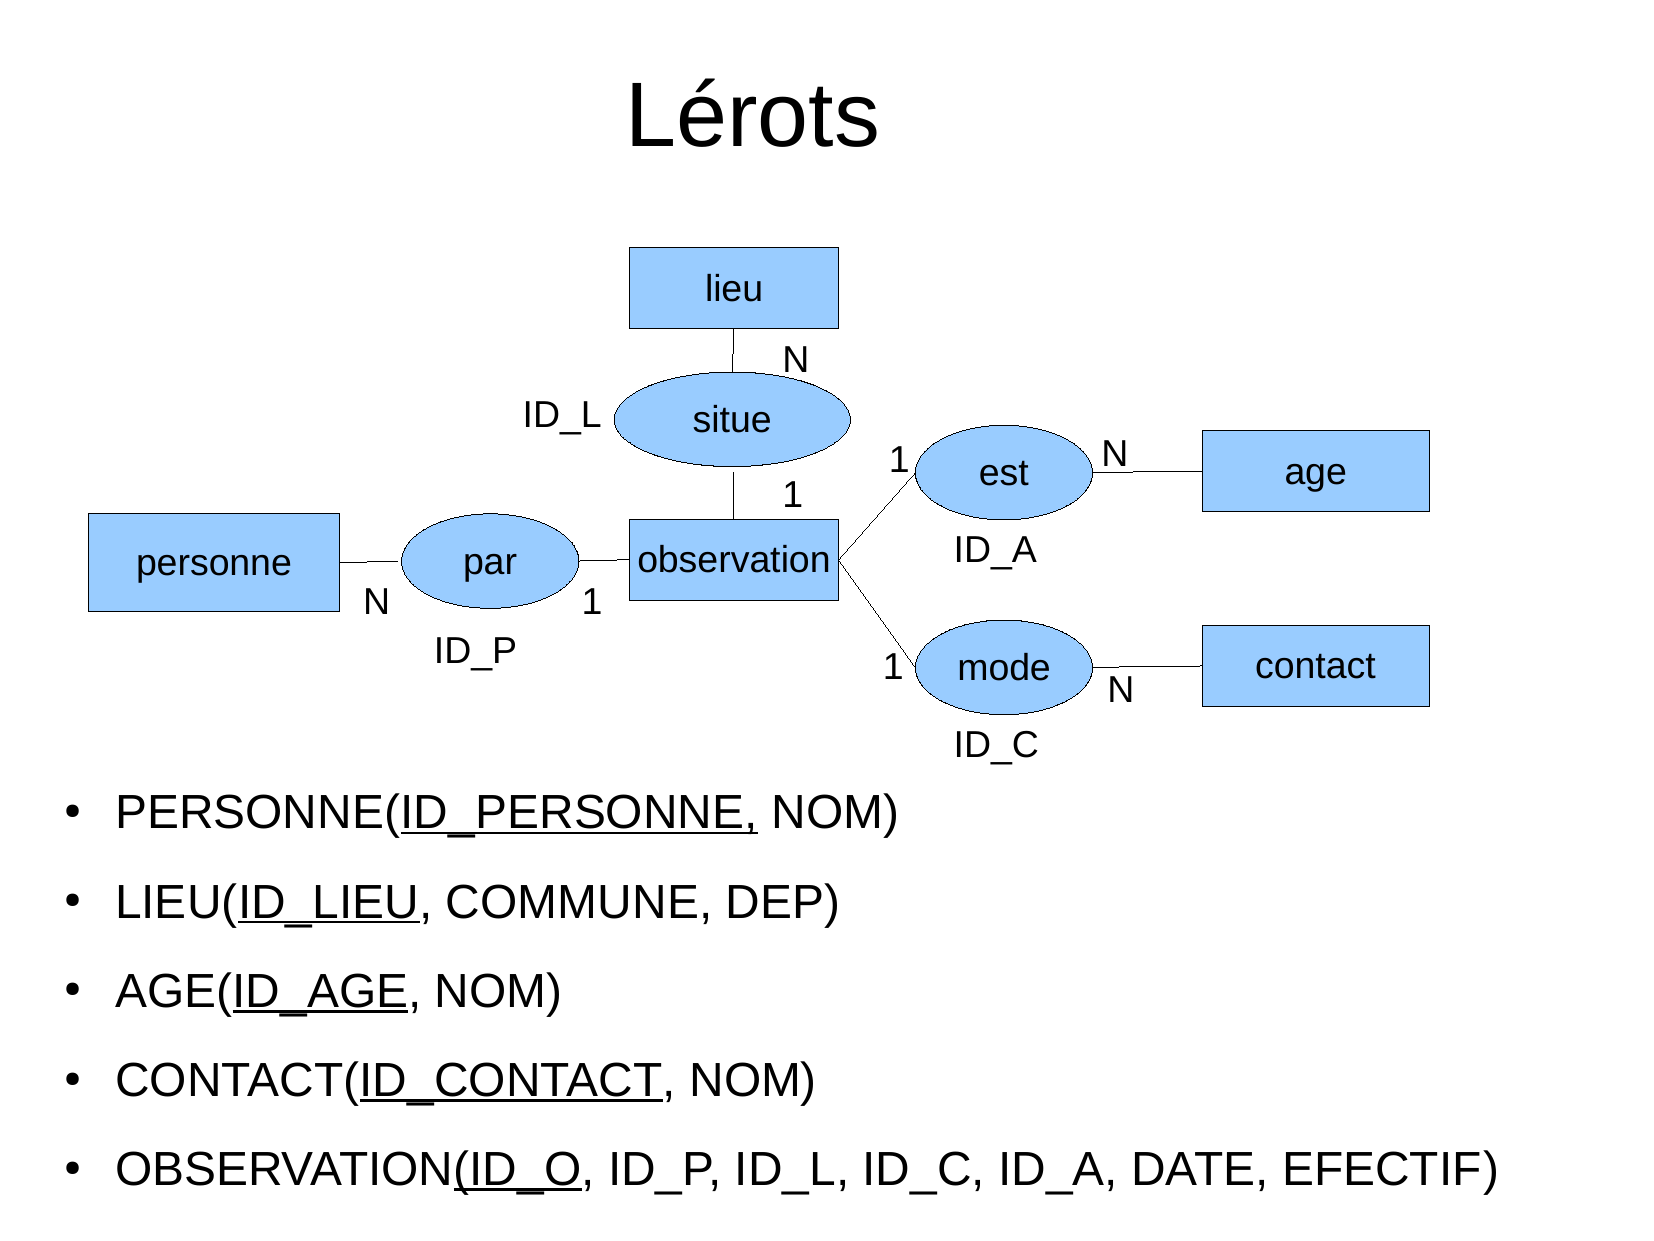

# Lérots
lieu
N
situe
ID_L
est
N
age
1
1
personne
par
observation
ID_A
N
1
mode
ID_P
contact
1
N
ID_C
PERSONNE(ID_PERSONNE, NOM)
LIEU(ID_LIEU, COMMUNE, DEP)
AGE(ID_AGE, NOM)
CONTACT(ID_CONTACT, NOM)
OBSERVATION(ID_O, ID_P, ID_L, ID_C, ID_A, DATE, EFECTIF)